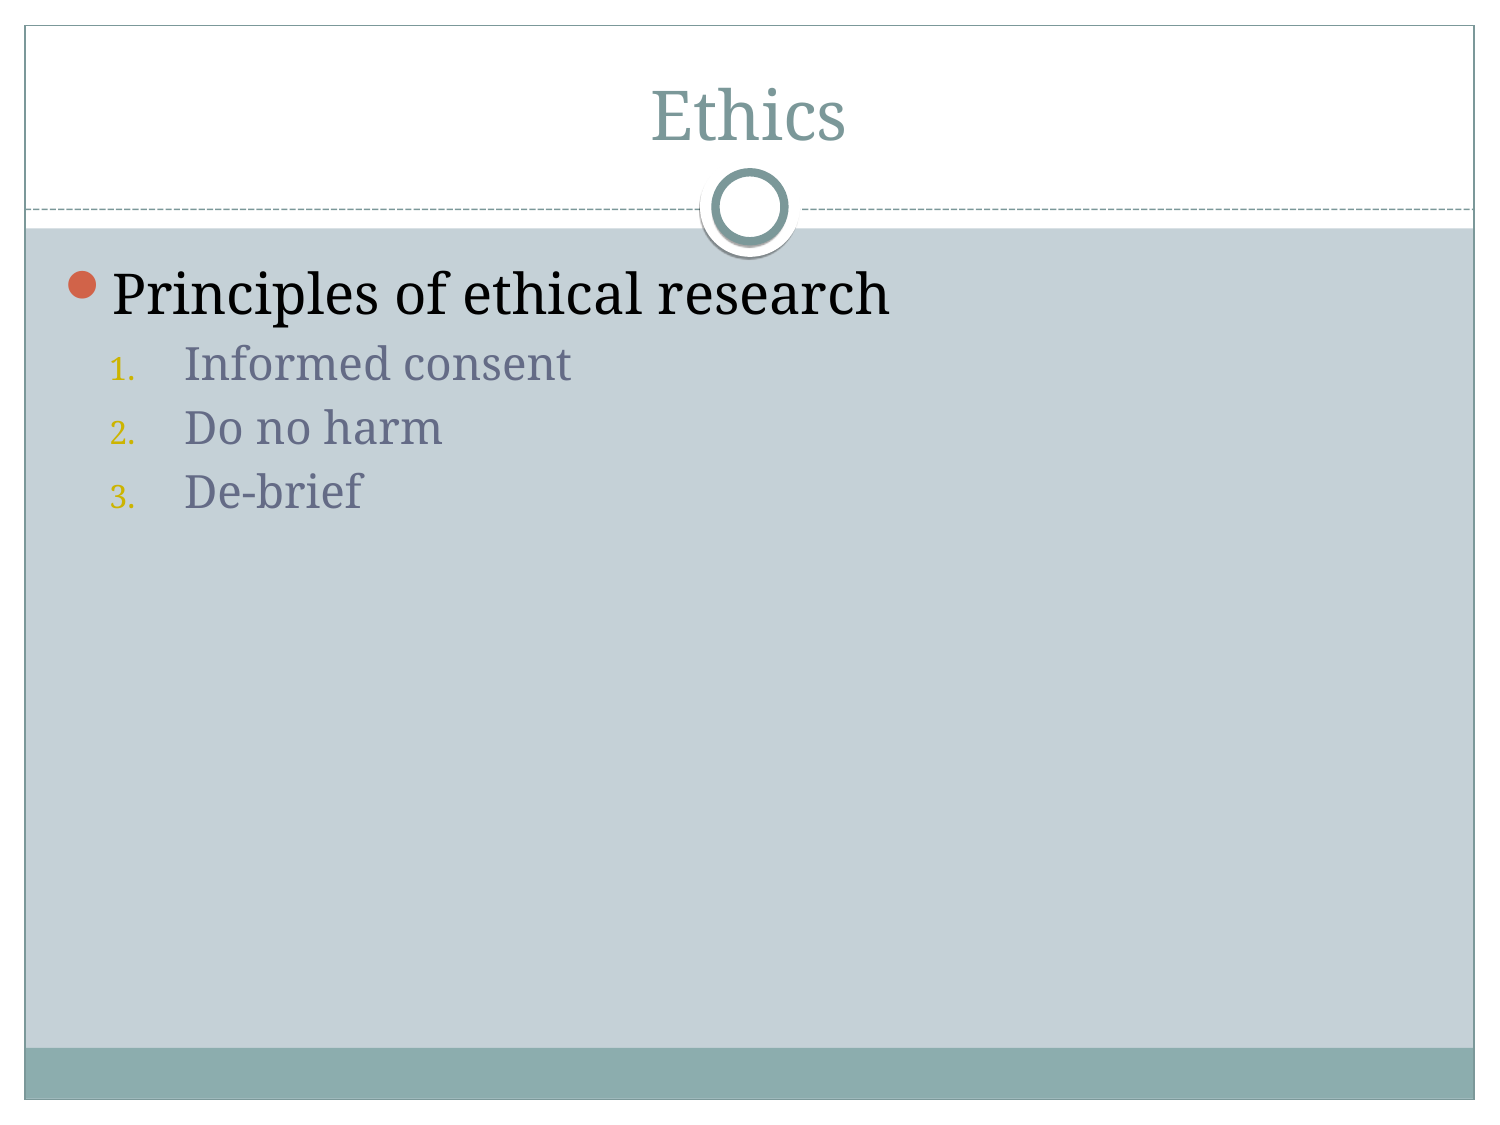

# Ethics
Principles of ethical research
Informed consent
Do no harm
De-brief